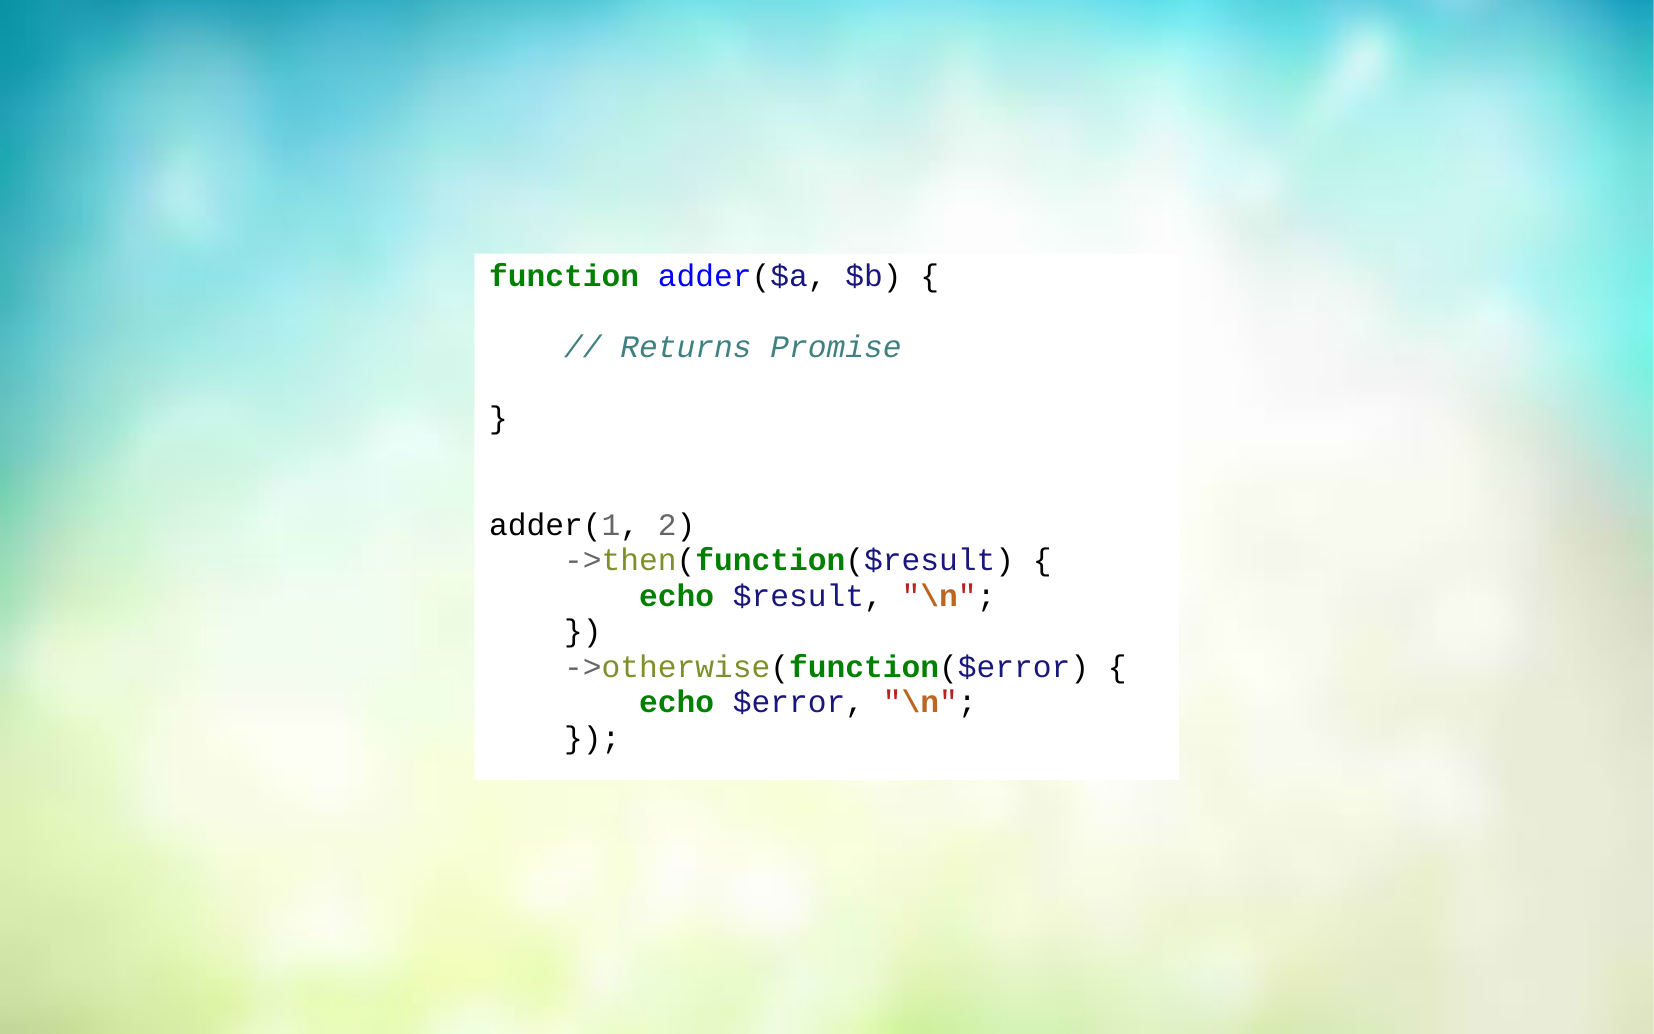

function adder($a, $b) {
 // Returns Promise
}
adder(1, 2)
 ->then(function($result) {
 echo $result, "\n";
 })
 ->otherwise(function($error) {
 echo $error, "\n";
 });